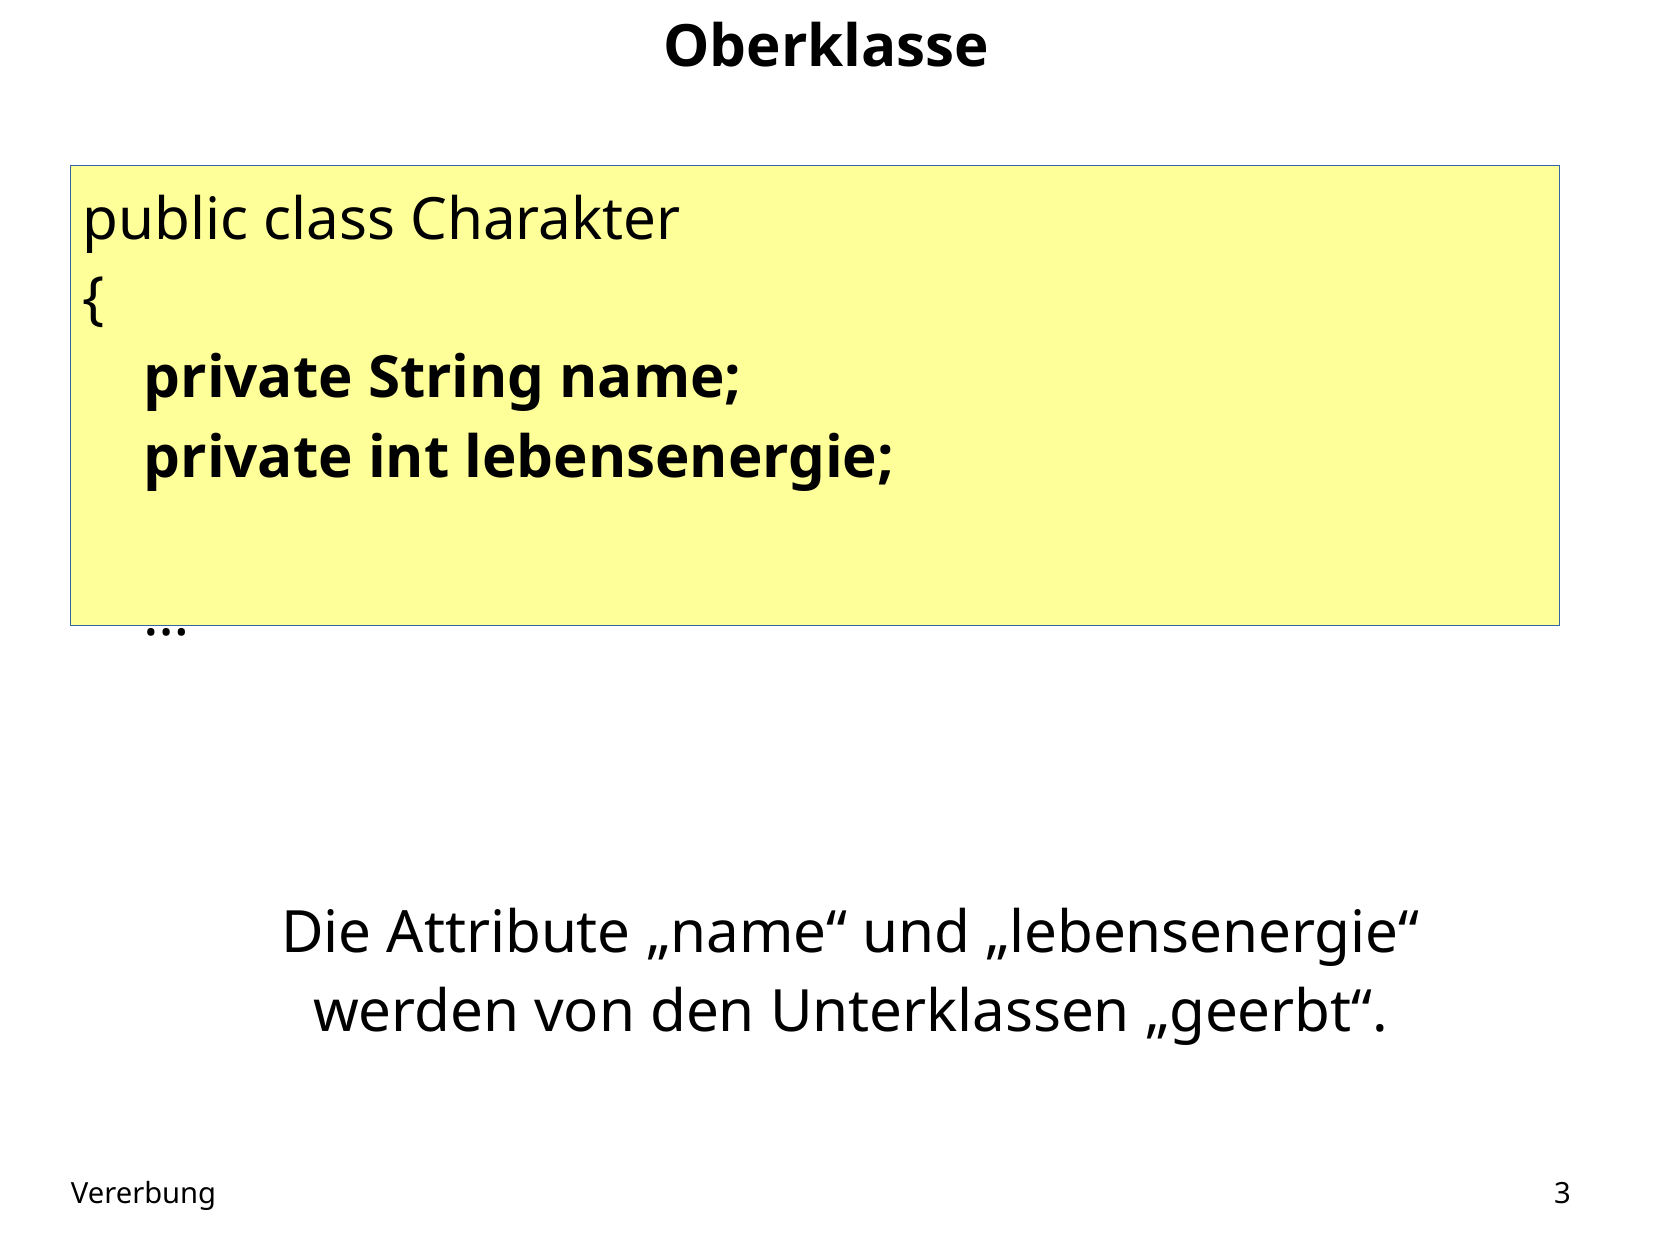

# Oberklasse
public class Charakter
{
 private String name;
 private int lebensenergie;
 …
Die Attribute „name“ und „lebensenergie“
werden von den Unterklassen „geerbt“.
Vererbung
3